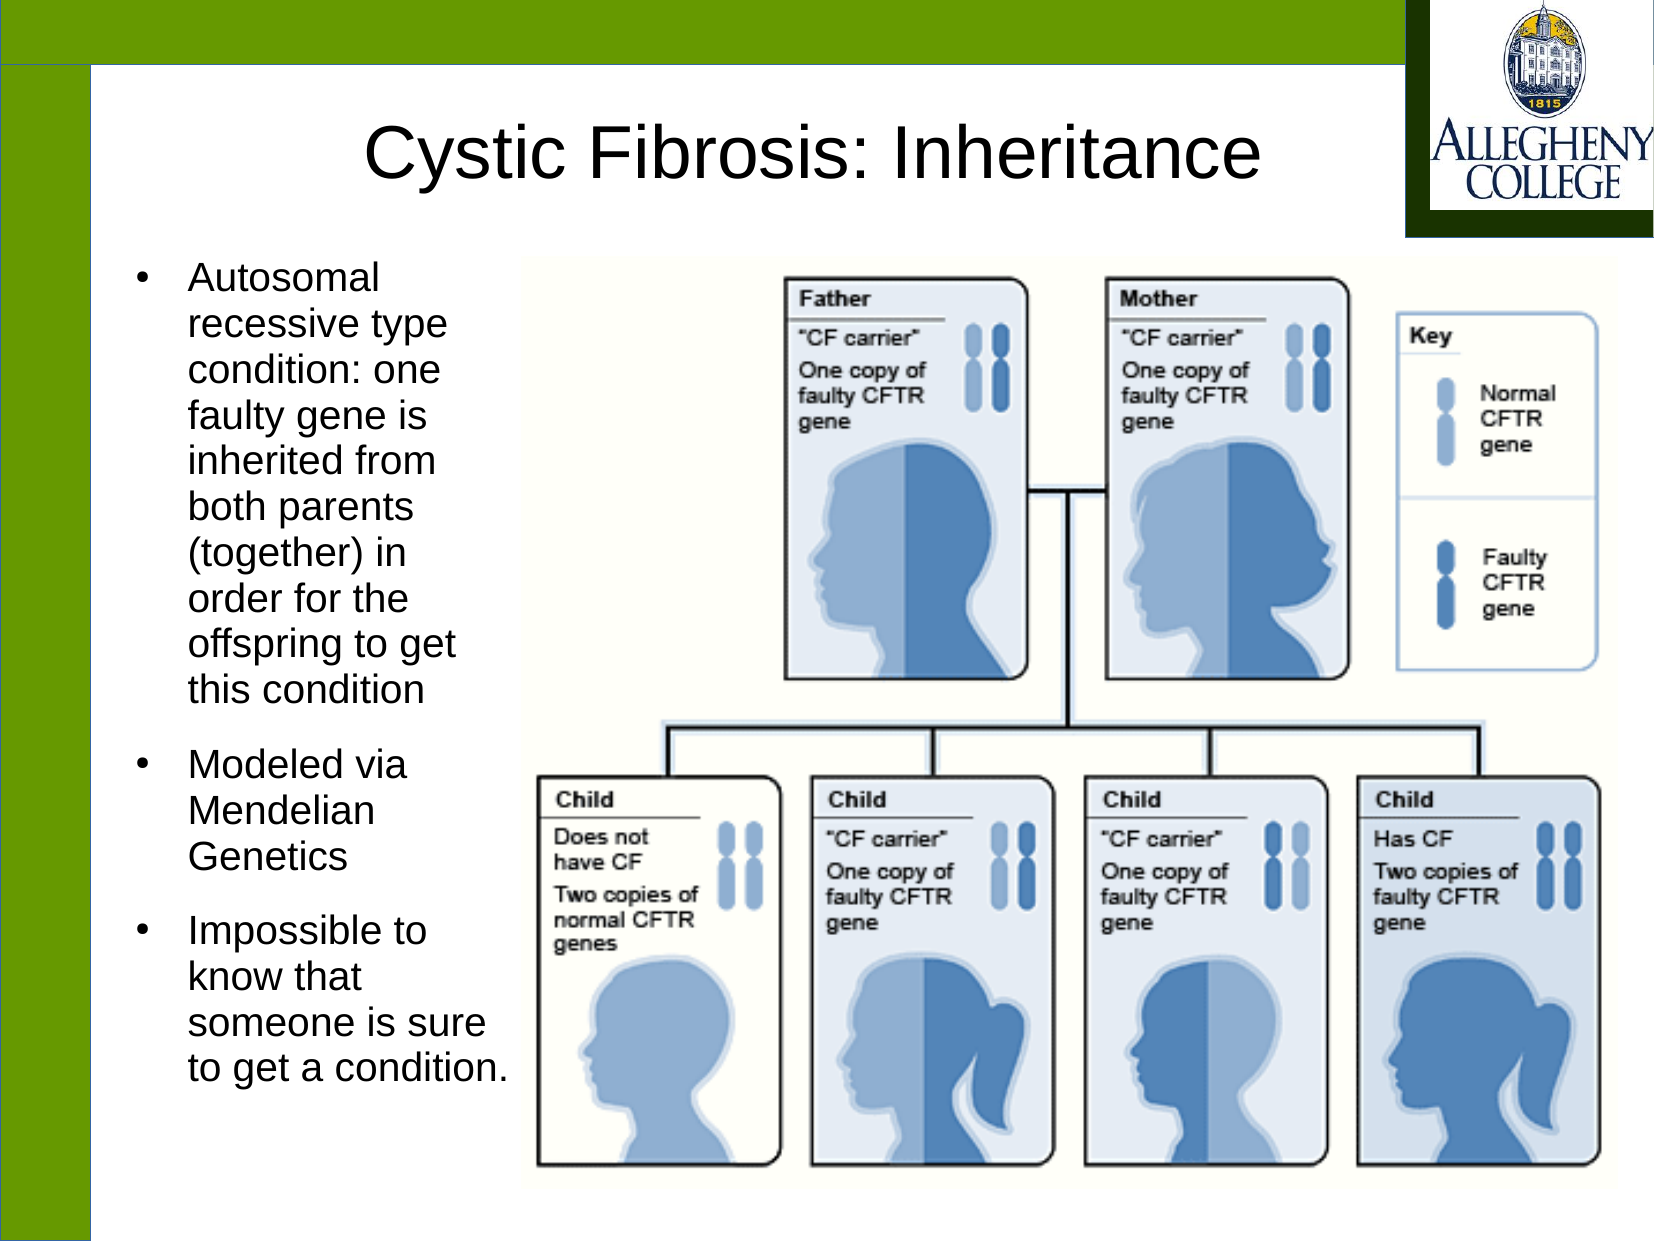

Cystic Fibrosis: Inheritance
# Autosomal recessive type condition: one faulty gene is inherited from both parents (together) in order for the offspring to get this condition
Modeled via Mendelian Genetics
Impossible to know that someone is sure to get a condition.